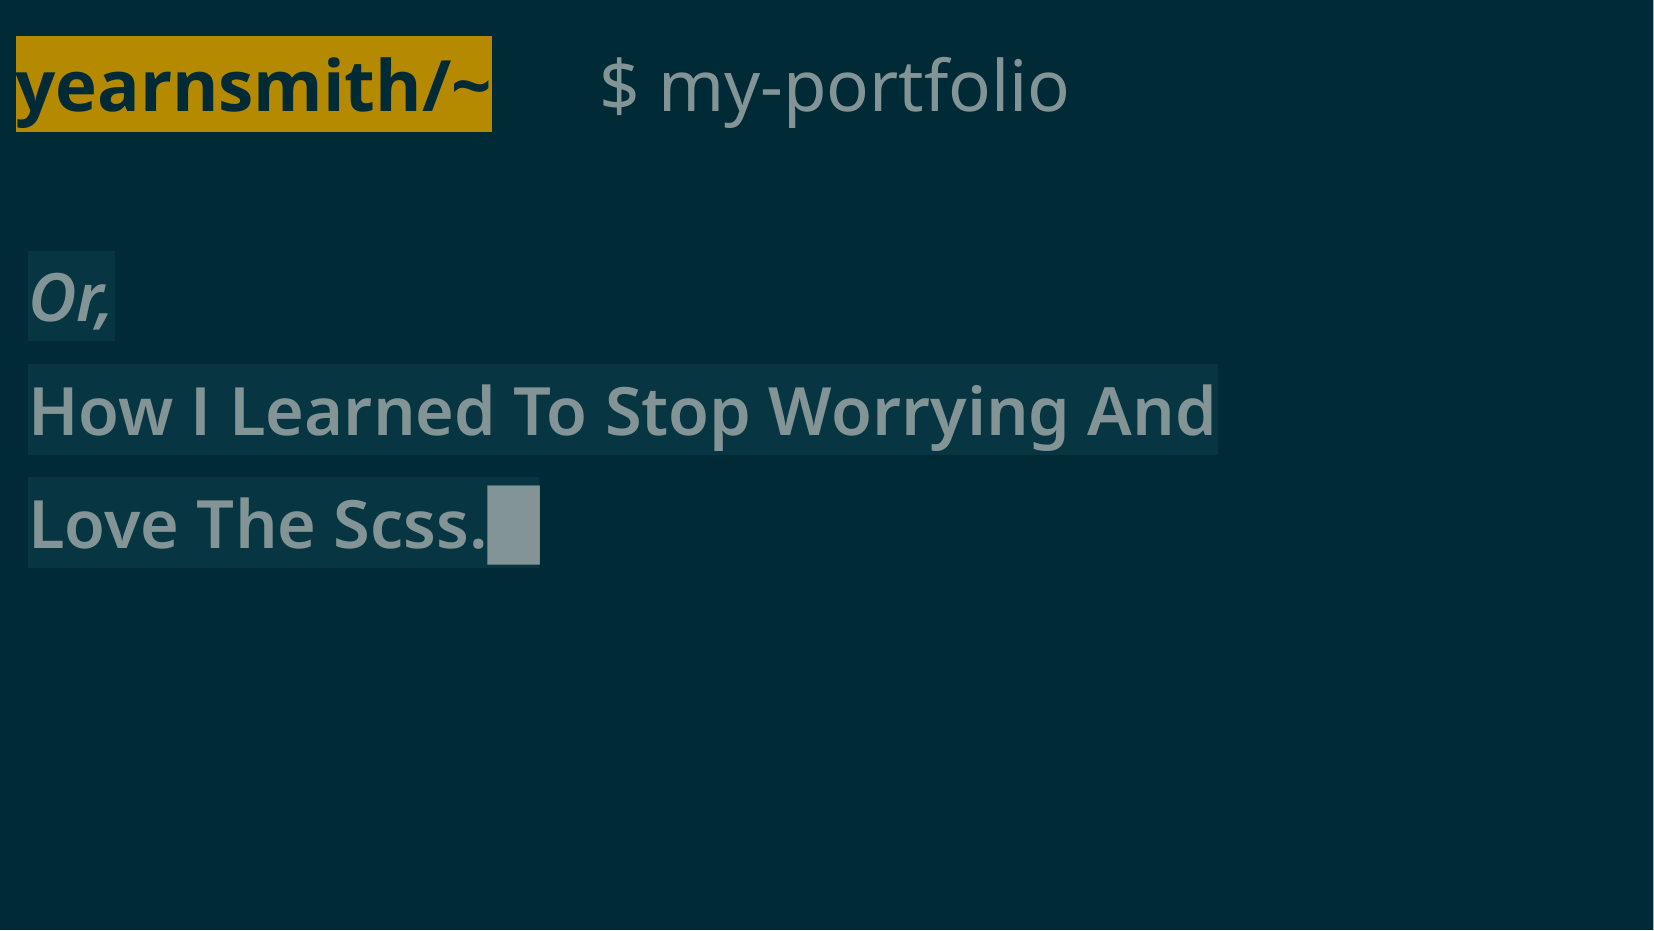

$ my-portfolio
Yearnsmith/~
# Or,
How I learned to stop worrying and
Love the Scss.█